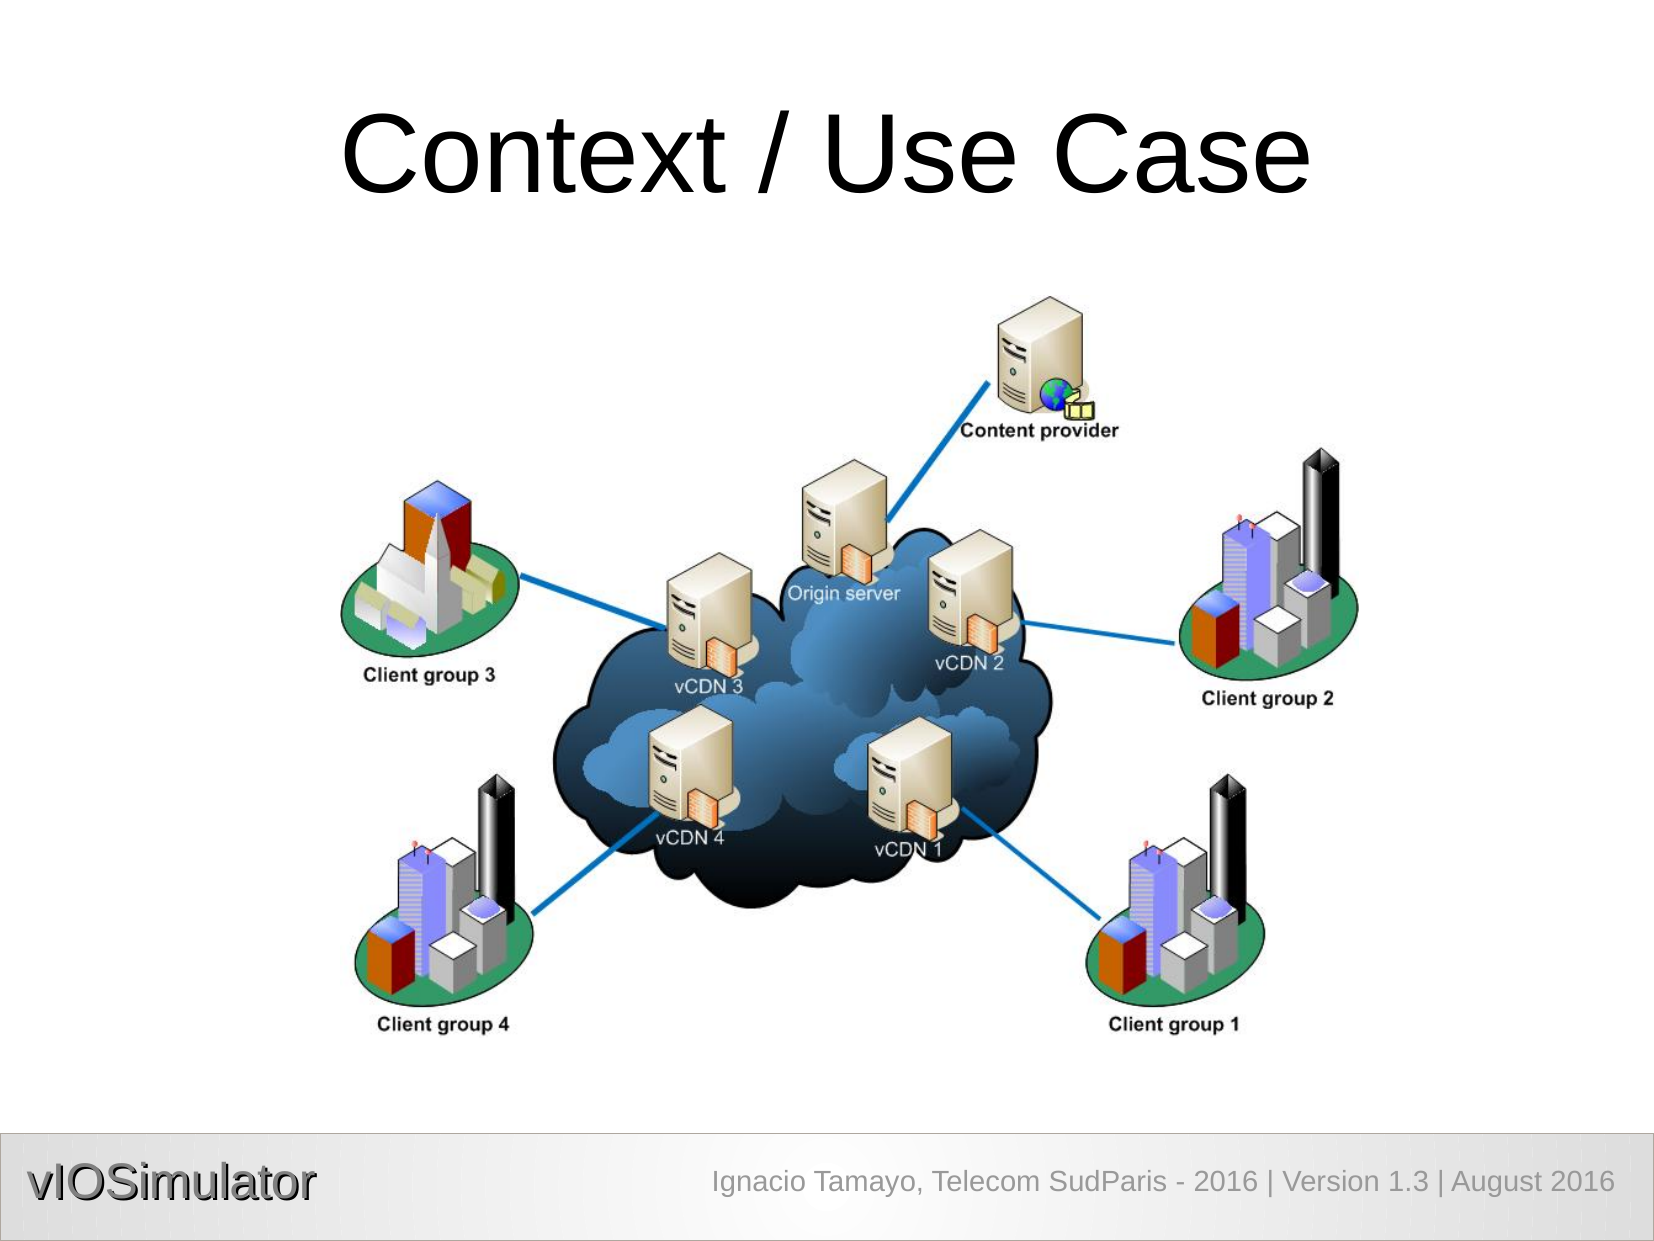

# Context / Use Case
vIOSimulator
Ignacio Tamayo, Telecom SudParis - 2016 | Version 1.3 | August 2016